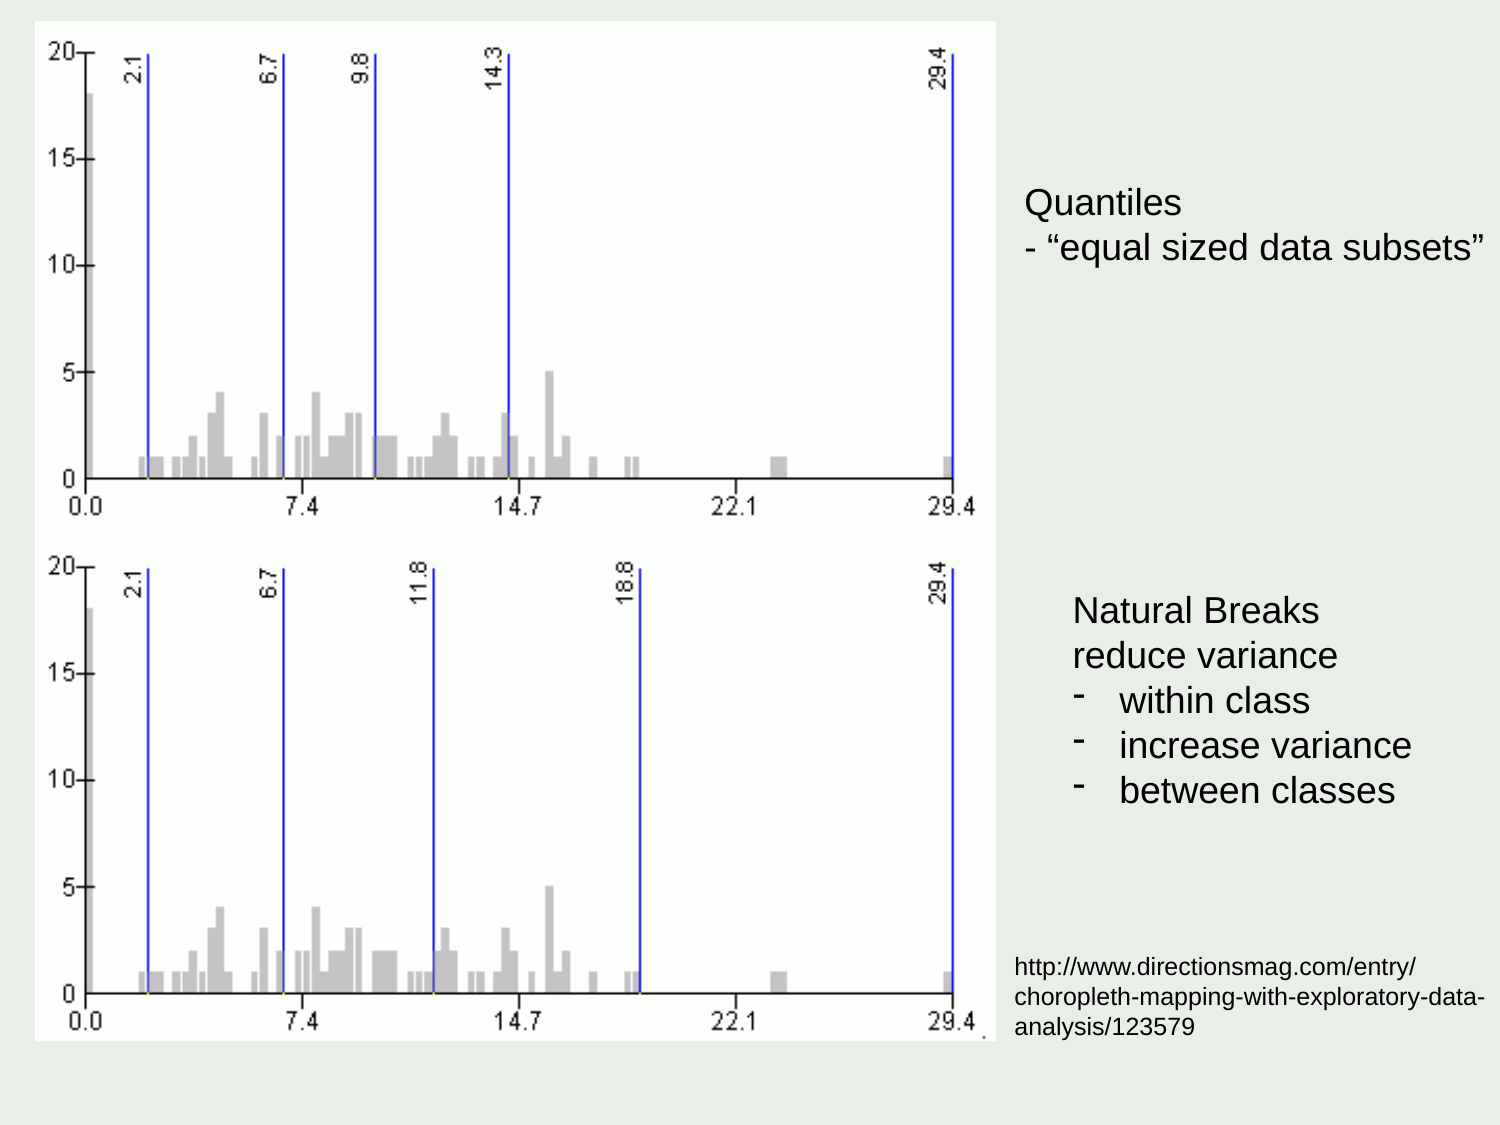

Quantiles
- “equal sized data subsets”
sN
Natural Breaks
reduce variance
within class
increase variance
between classes
http://www.directionsmag.com/entry/choropleth-mapping-with-exploratory-data-analysis/123579